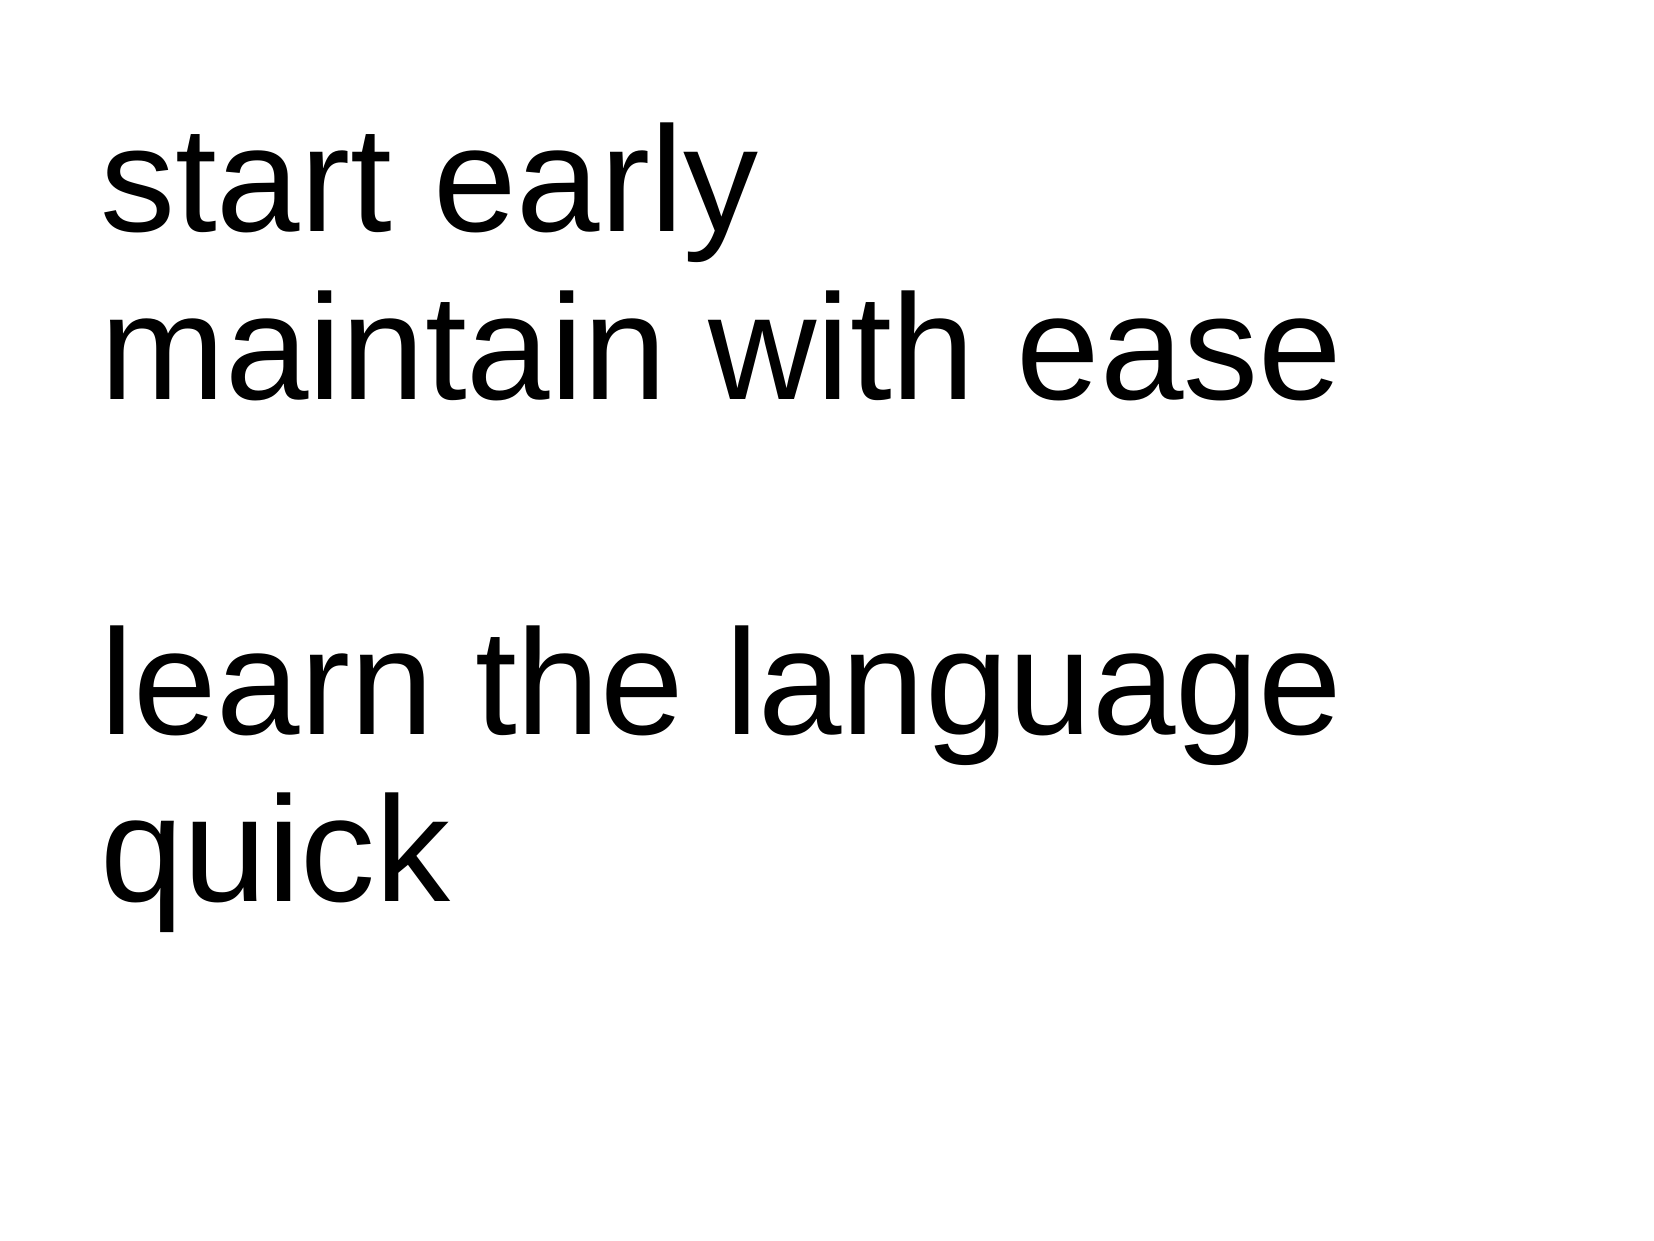

start early
maintain with ease
learn the language
quick